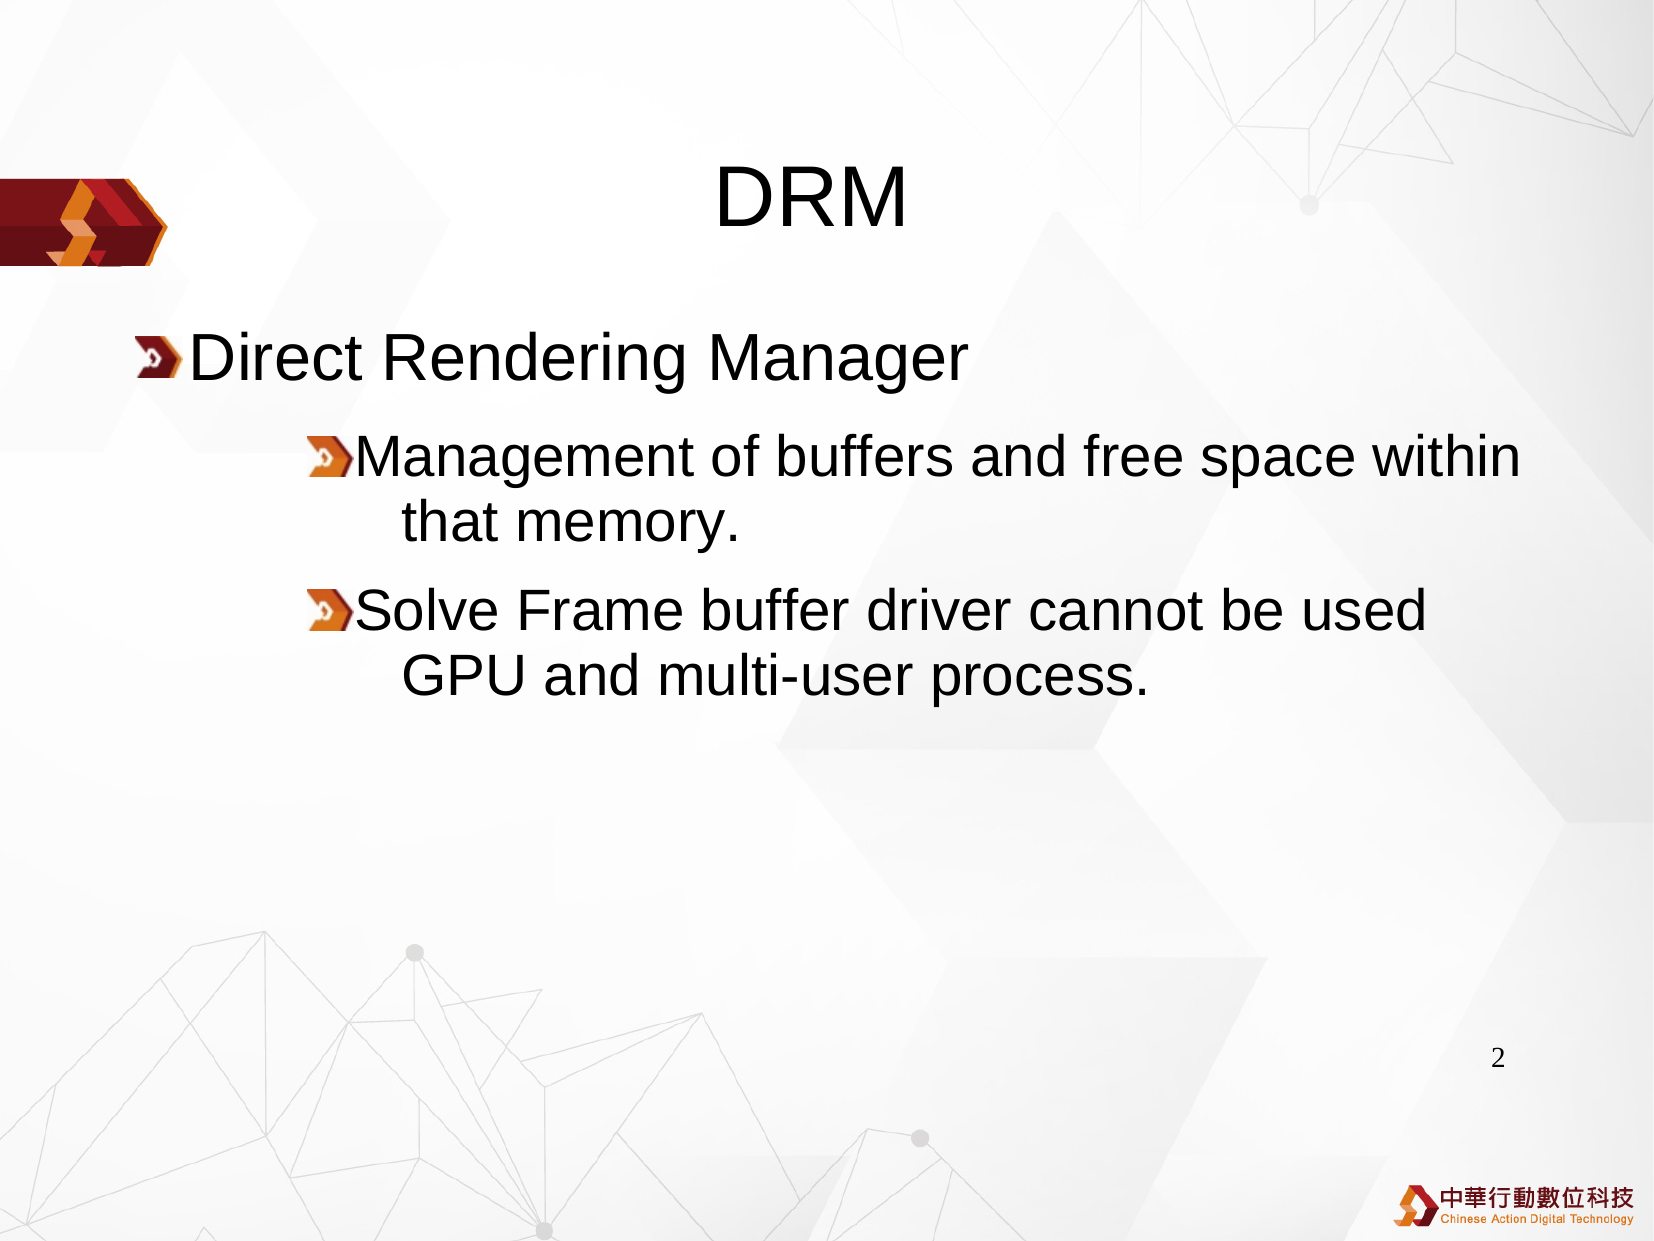

# DRM
Direct Rendering Manager
Management of buffers and free space within that memory.
Solve Frame buffer driver cannot be used GPU and multi-user process.
2